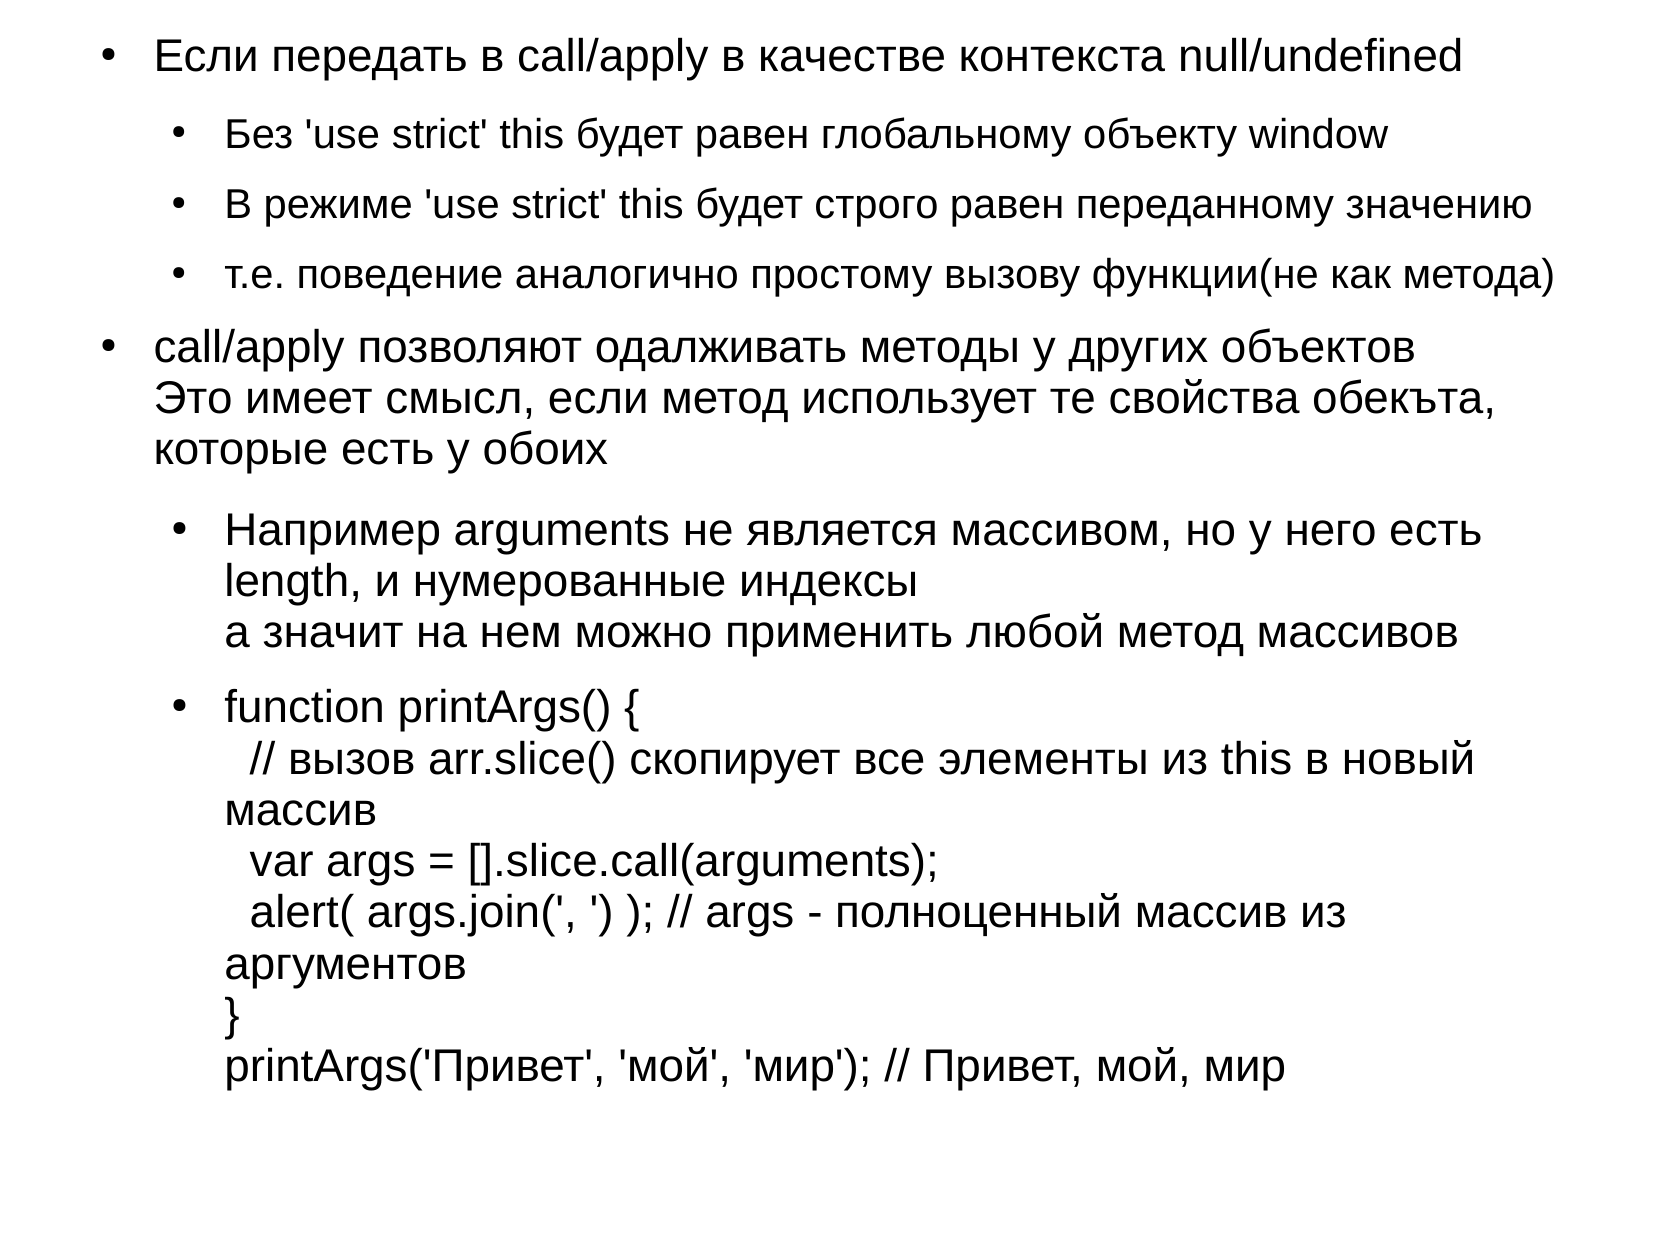

# Если передать в call/apply в качестве контекста null/undefined
Без 'use strict' this будет равен глобальному объекту window
В режиме 'use strict' this будет строго равен переданному значению
т.е. поведение аналогично простому вызову функции(не как метода)
call/apply позволяют одалживать методы у других объектов
Это имеет смысл, если метод использует те свойства обекъта, которые есть у обоих
Например arguments не является массивом, но у него есть length, и нумерованные индексы
а значит на нем можно применить любой метод массивов
function printArgs() {
 // вызов arr.slice() скопирует все элементы из this в новый массив
 var args = [].slice.call(arguments);
 alert( args.join(', ') ); // args - полноценный массив из аргументов
}
printArgs('Привет', 'мой', 'мир'); // Привет, мой, мир